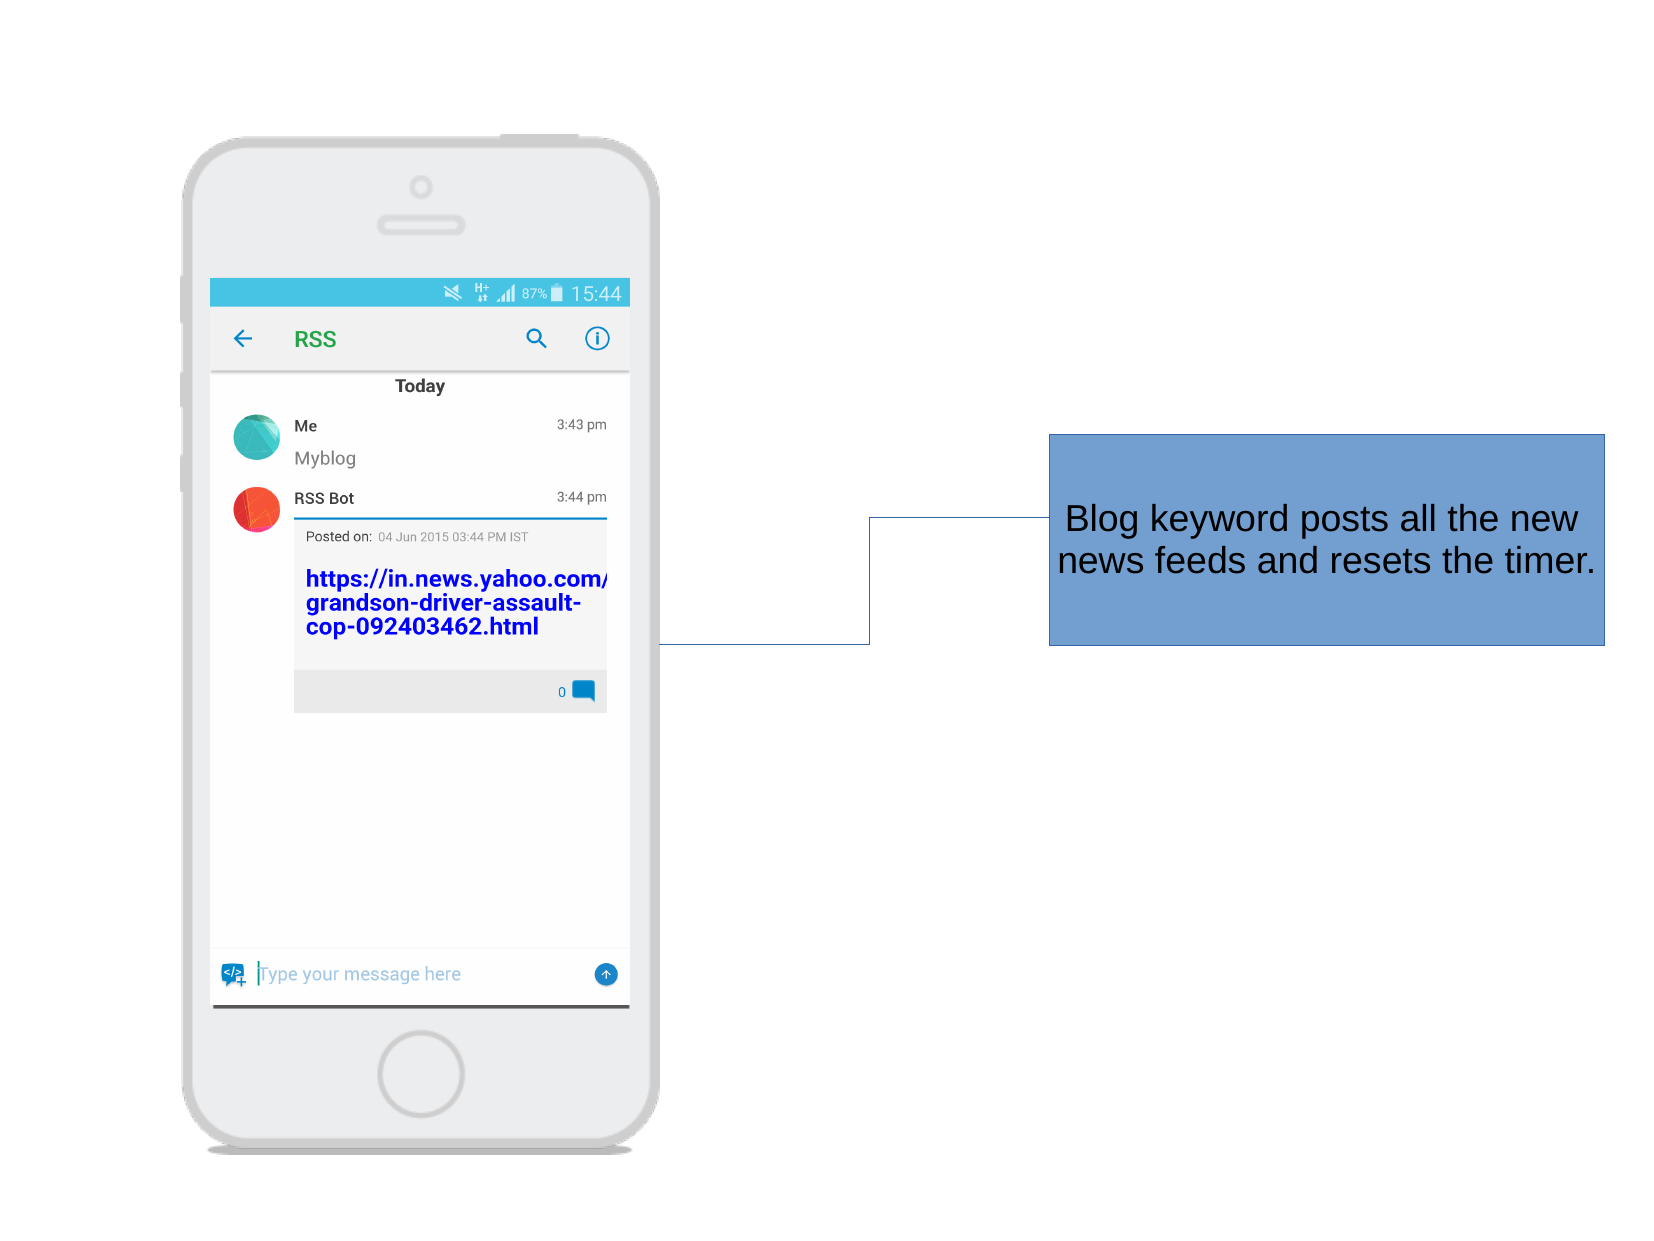

Blog keyword posts all the new
news feeds and resets the timer.